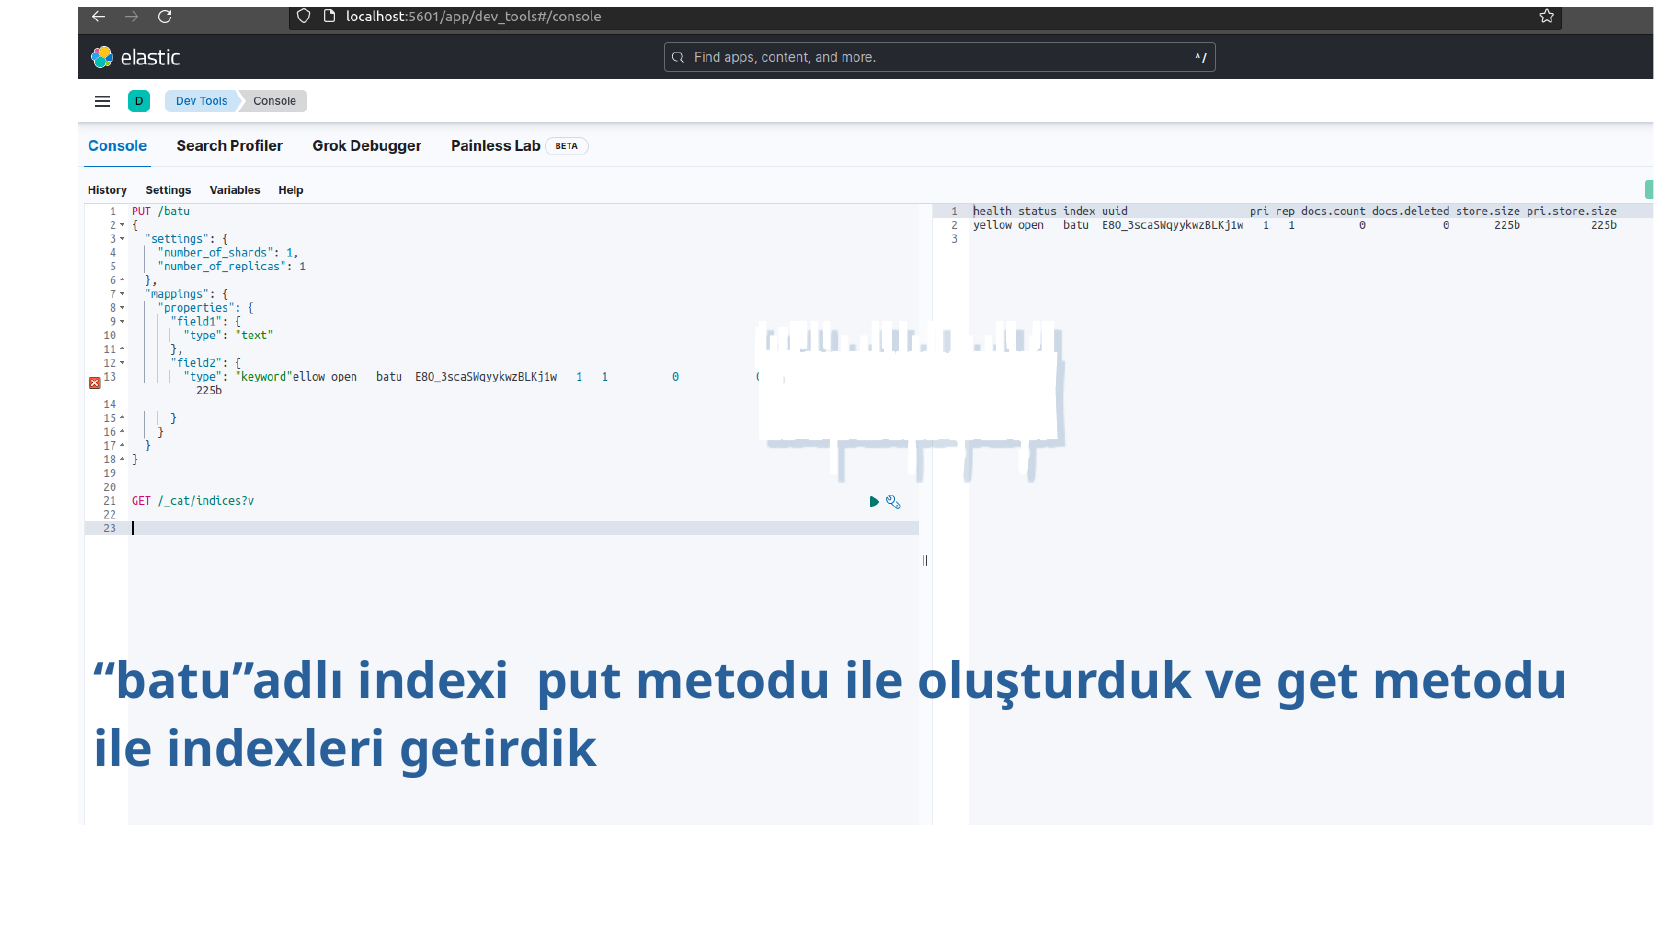

#
“batu”adlı indexi put metodu ile oluşturduk ve get metodu ile getirdik
“batu”adlı indexi put metodu ile oluşturduk ve get metodu ile indexleri getirdik